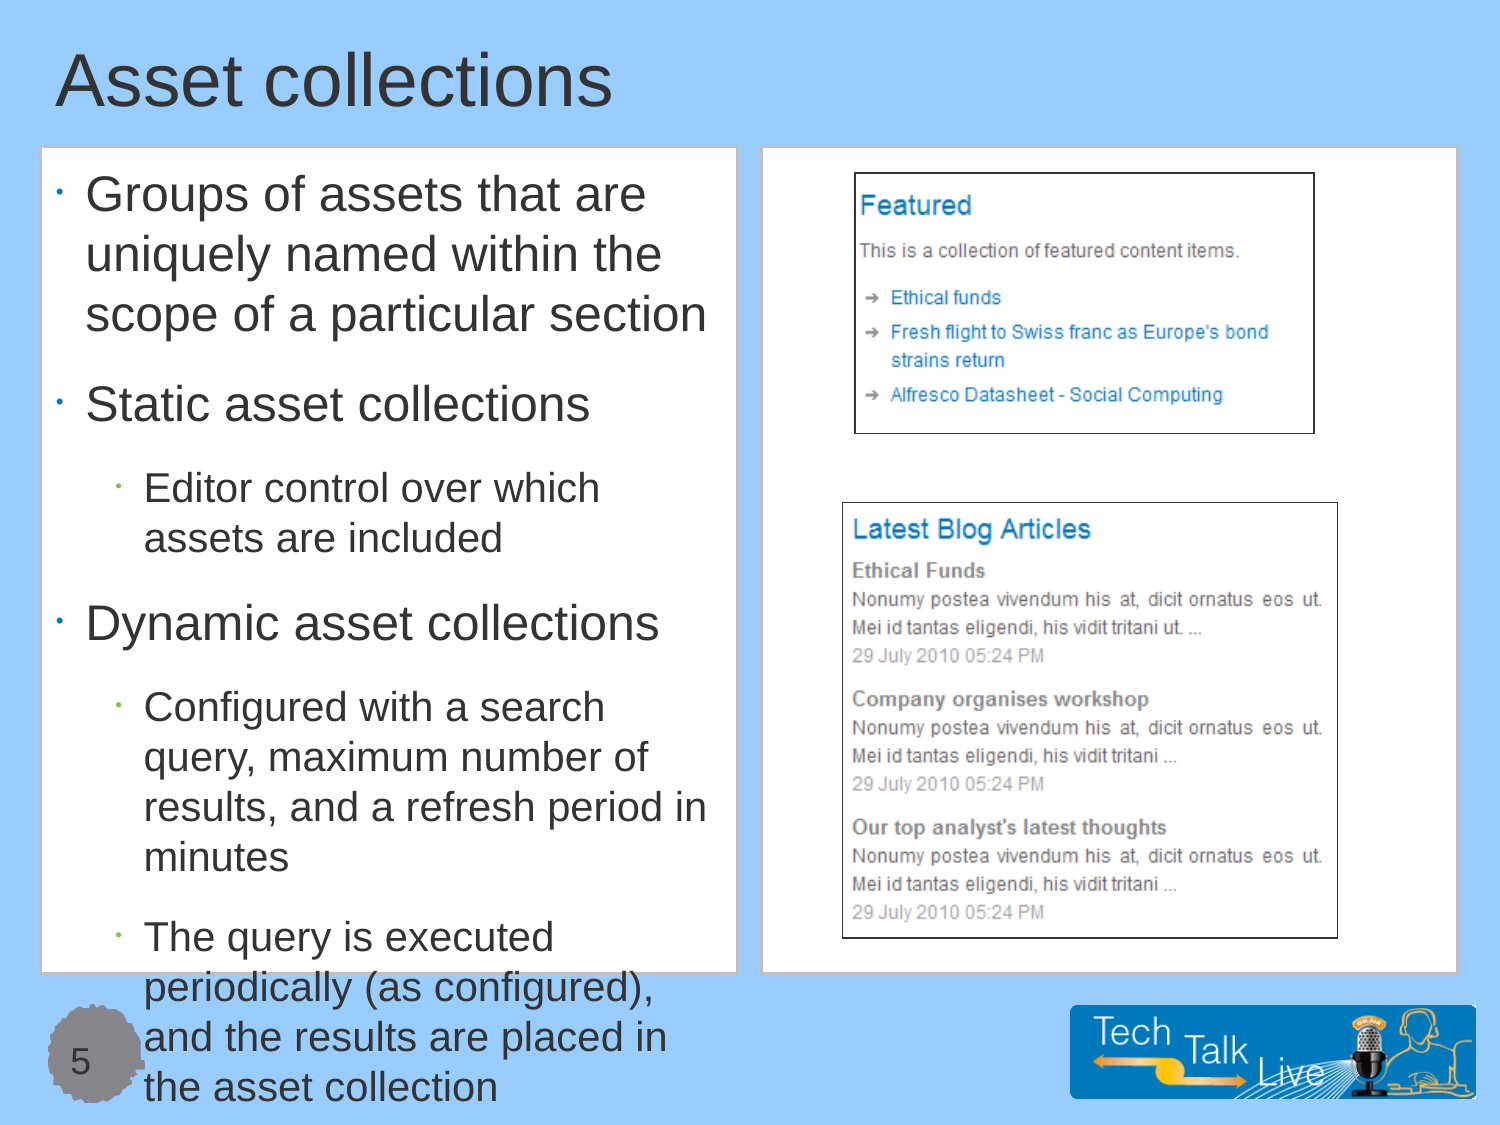

# Asset collections
Groups of assets that are uniquely named within the scope of a particular section
Static asset collections
Editor control over which assets are included
Dynamic asset collections
Configured with a search query, maximum number of results, and a refresh period in minutes
The query is executed periodically (as configured), and the results are placed in the asset collection
CMIS and Lucene supported